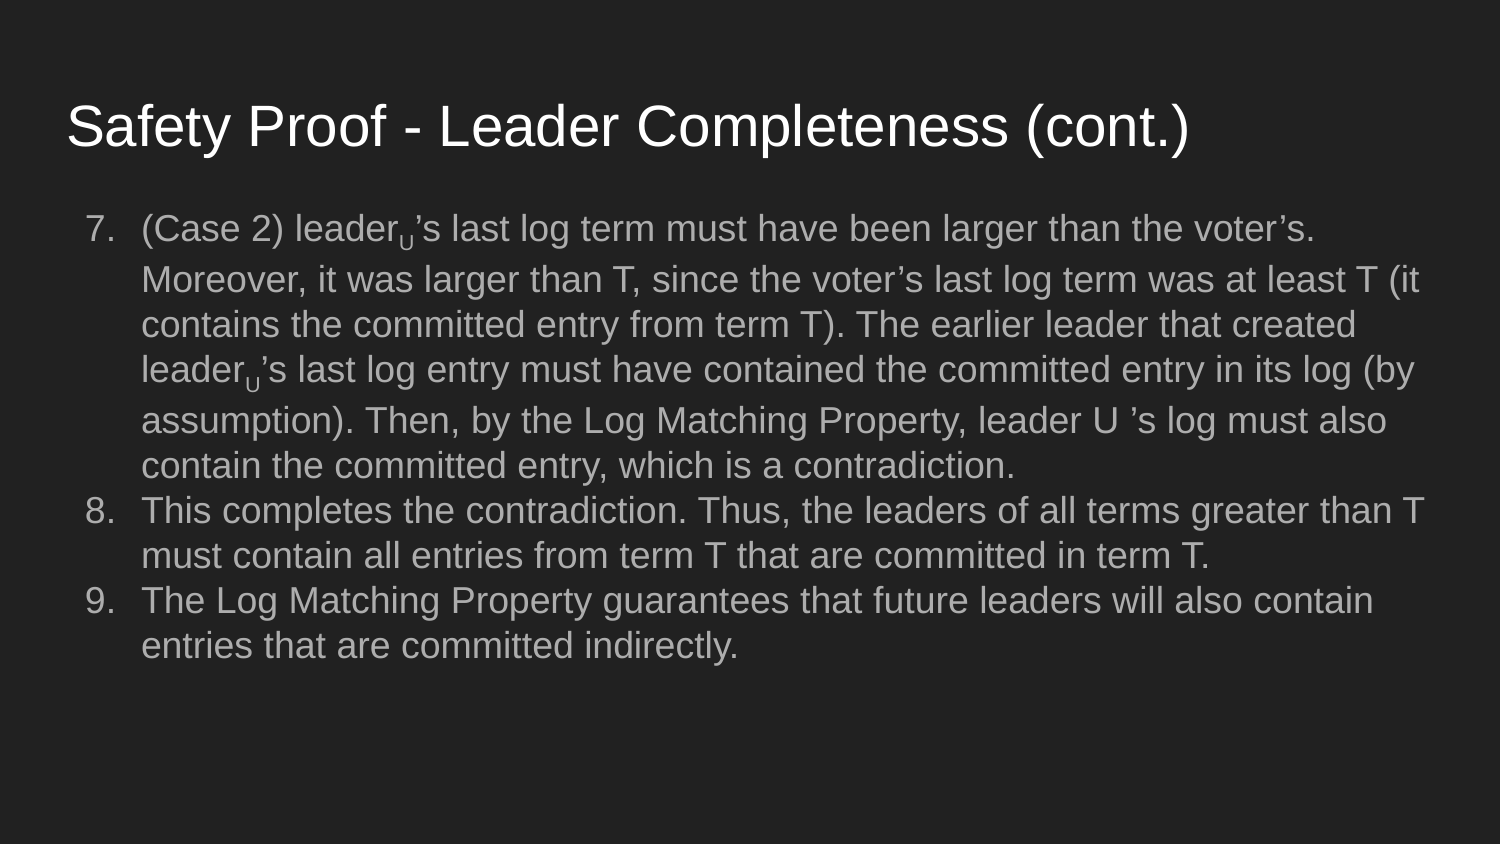

# Safety Proof - Leader Completeness (cont.)
(Case 2) leaderU’s last log term must have been larger than the voter’s. Moreover, it was larger than T, since the voter’s last log term was at least T (it contains the committed entry from term T). The earlier leader that created leaderU’s last log entry must have contained the committed entry in its log (by assumption). Then, by the Log Matching Property, leader U ’s log must also contain the committed entry, which is a contradiction.
This completes the contradiction. Thus, the leaders of all terms greater than T must contain all entries from term T that are committed in term T.
The Log Matching Property guarantees that future leaders will also contain entries that are committed indirectly.